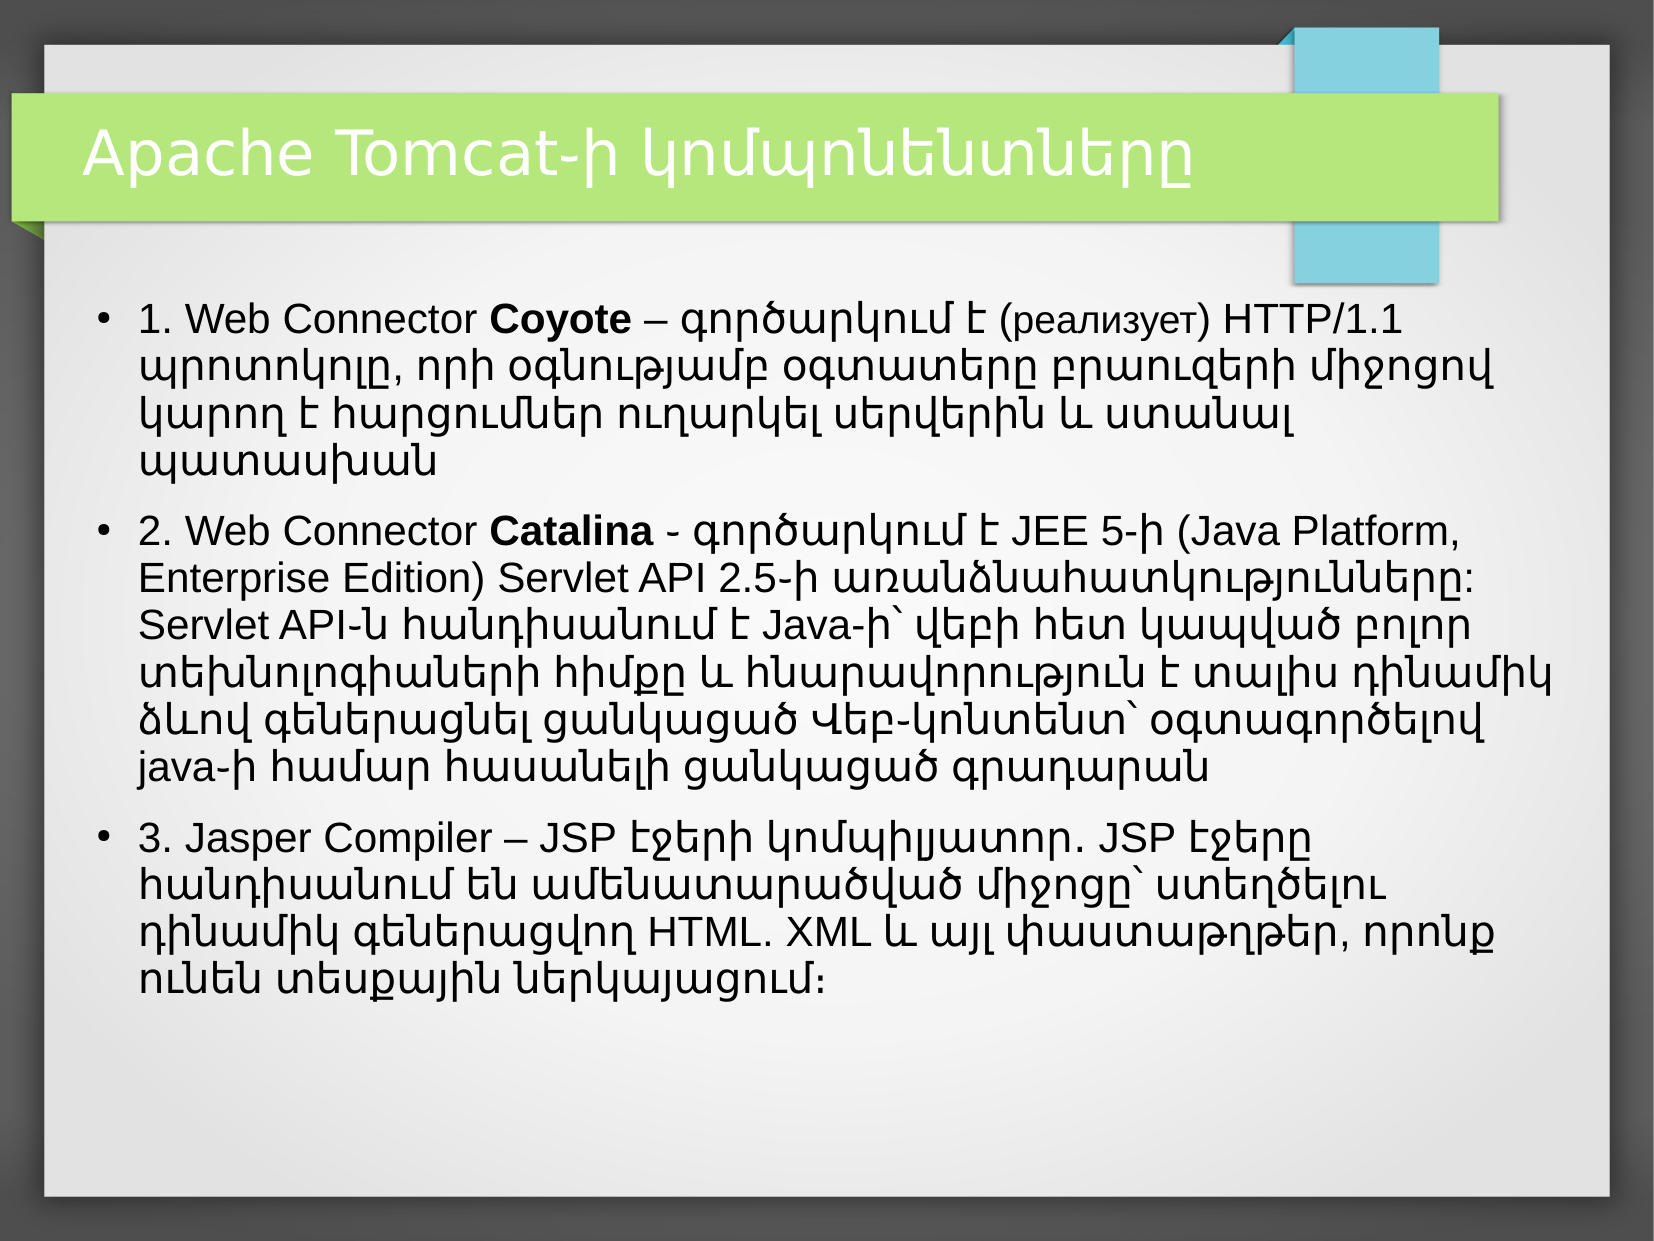

# Apache Tomcat֊ի կոմպոնենտները
1. Web Connector Coyote – գործարկում է (реализует) HTTP/1.1 պրոտոկոլը, որի օգնությամբ օգտատերը բրաուզերի միջոցով կարող է հարցումներ ուղարկել սերվերին և ստանալ պատասխան
2. Web Connector Catalina ֊ գործարկում է JEE 5-ի (Java Platform, Enterprise Edition) Servlet API 2.5֊ի առանձնահատկությունները: Servlet API֊ն հանդիսանում է Java-ի՝ վեբի հետ կապված բոլոր տեխնոլոգիաների հիմքը և հնարավորություն է տալիս դինամիկ ձևով գեներացնել ցանկացած Վեբ֊կոնտենտ՝ օգտագործելով java֊ի համար հասանելի ցանկացած գրադարան
3. Jasper Compiler – JSP էջերի կոմպիլյատոր․ JSP էջերը հանդիսանում են ամենատարածված միջոցը՝ ստեղծելու դինամիկ գեներացվող HTML. XML և այլ փաստաթղթեր, որոնք ունեն տեսքային ներկայացում։